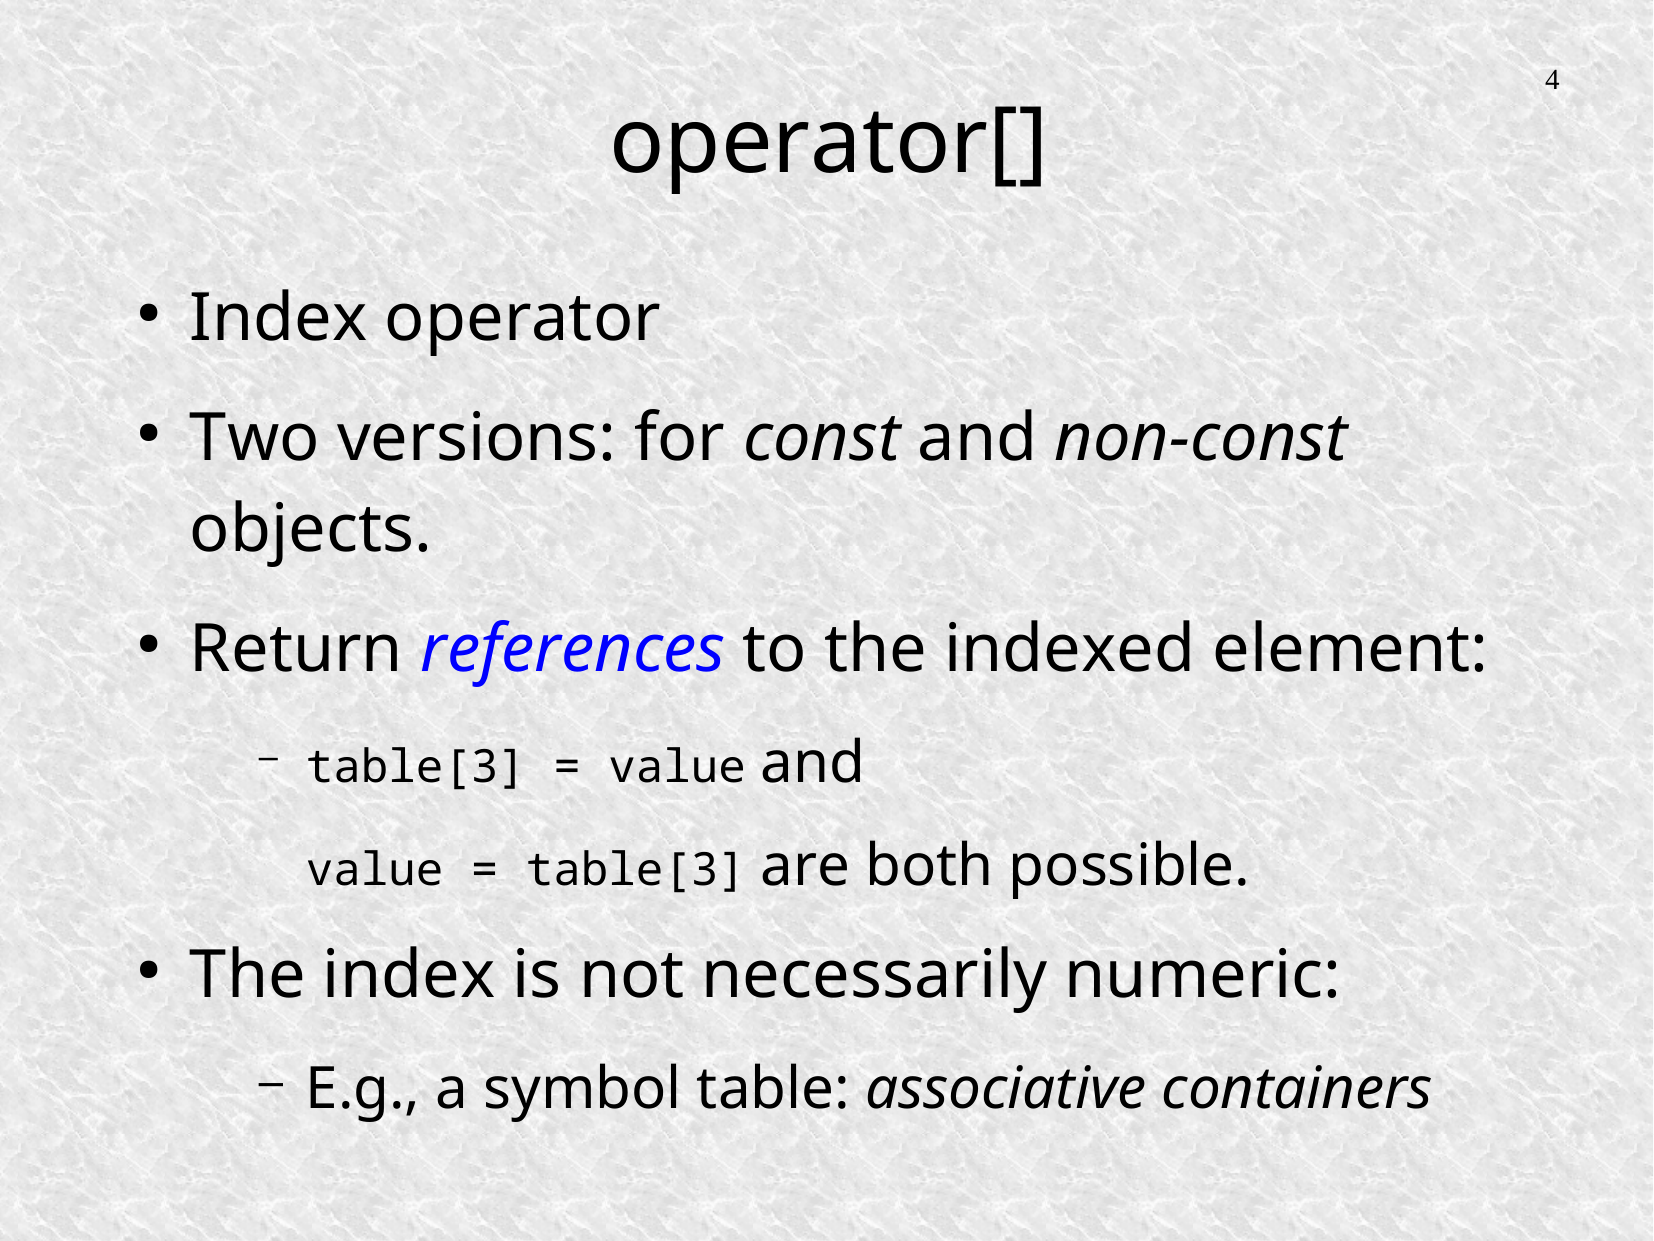

# operator[]
4
Index operator
Two versions: for const and non-const objects.
Return references to the indexed element:
table[3] = value and
value = table[3] are both possible.
The index is not necessarily numeric:
E.g., a symbol table: associative containers